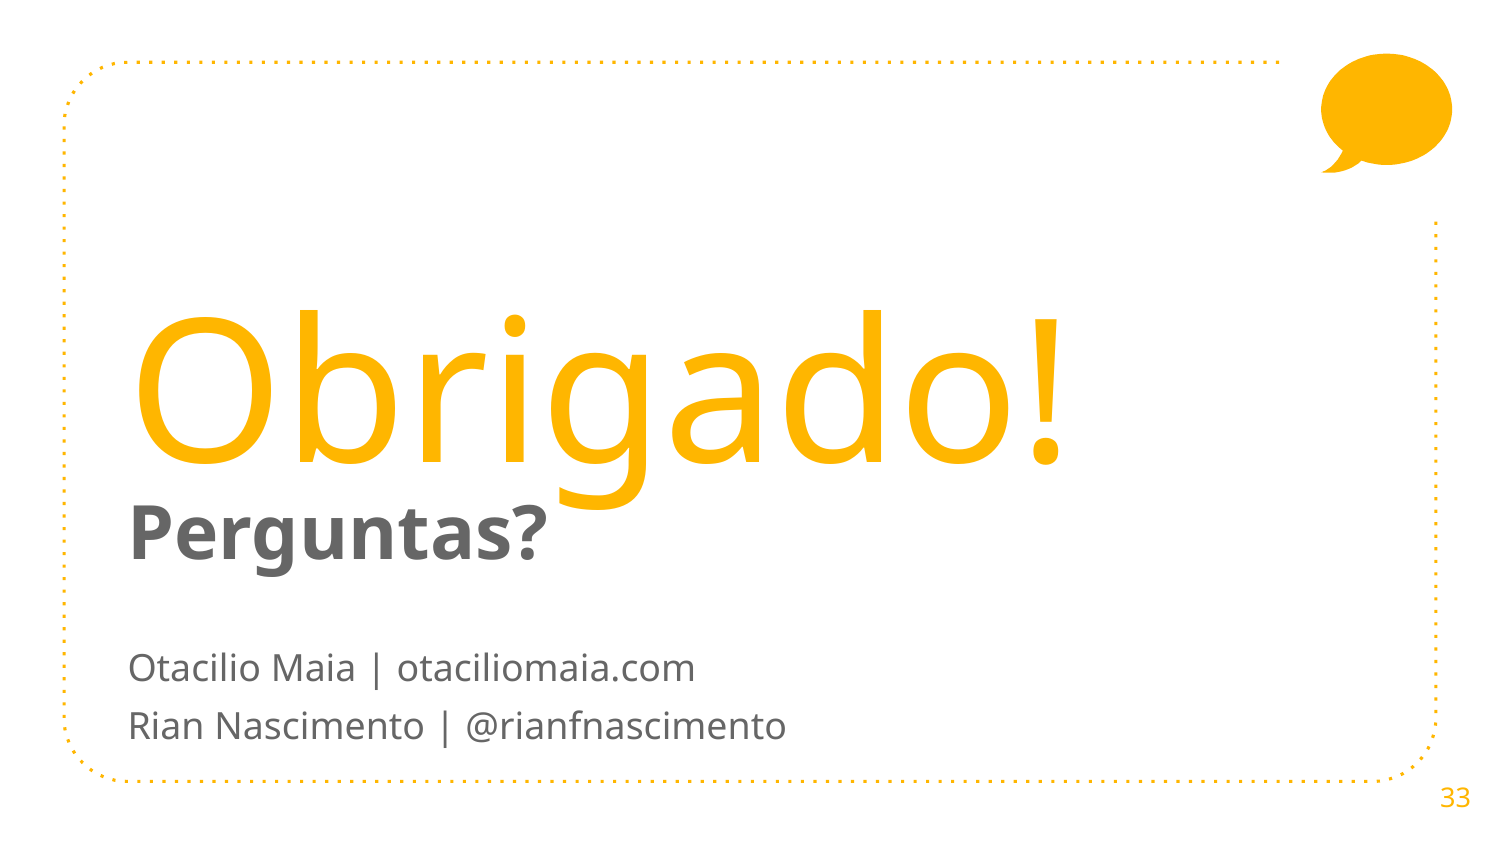

# Obrigado!
Perguntas?
Otacilio Maia | otaciliomaia.com
Rian Nascimento | @rianfnascimento